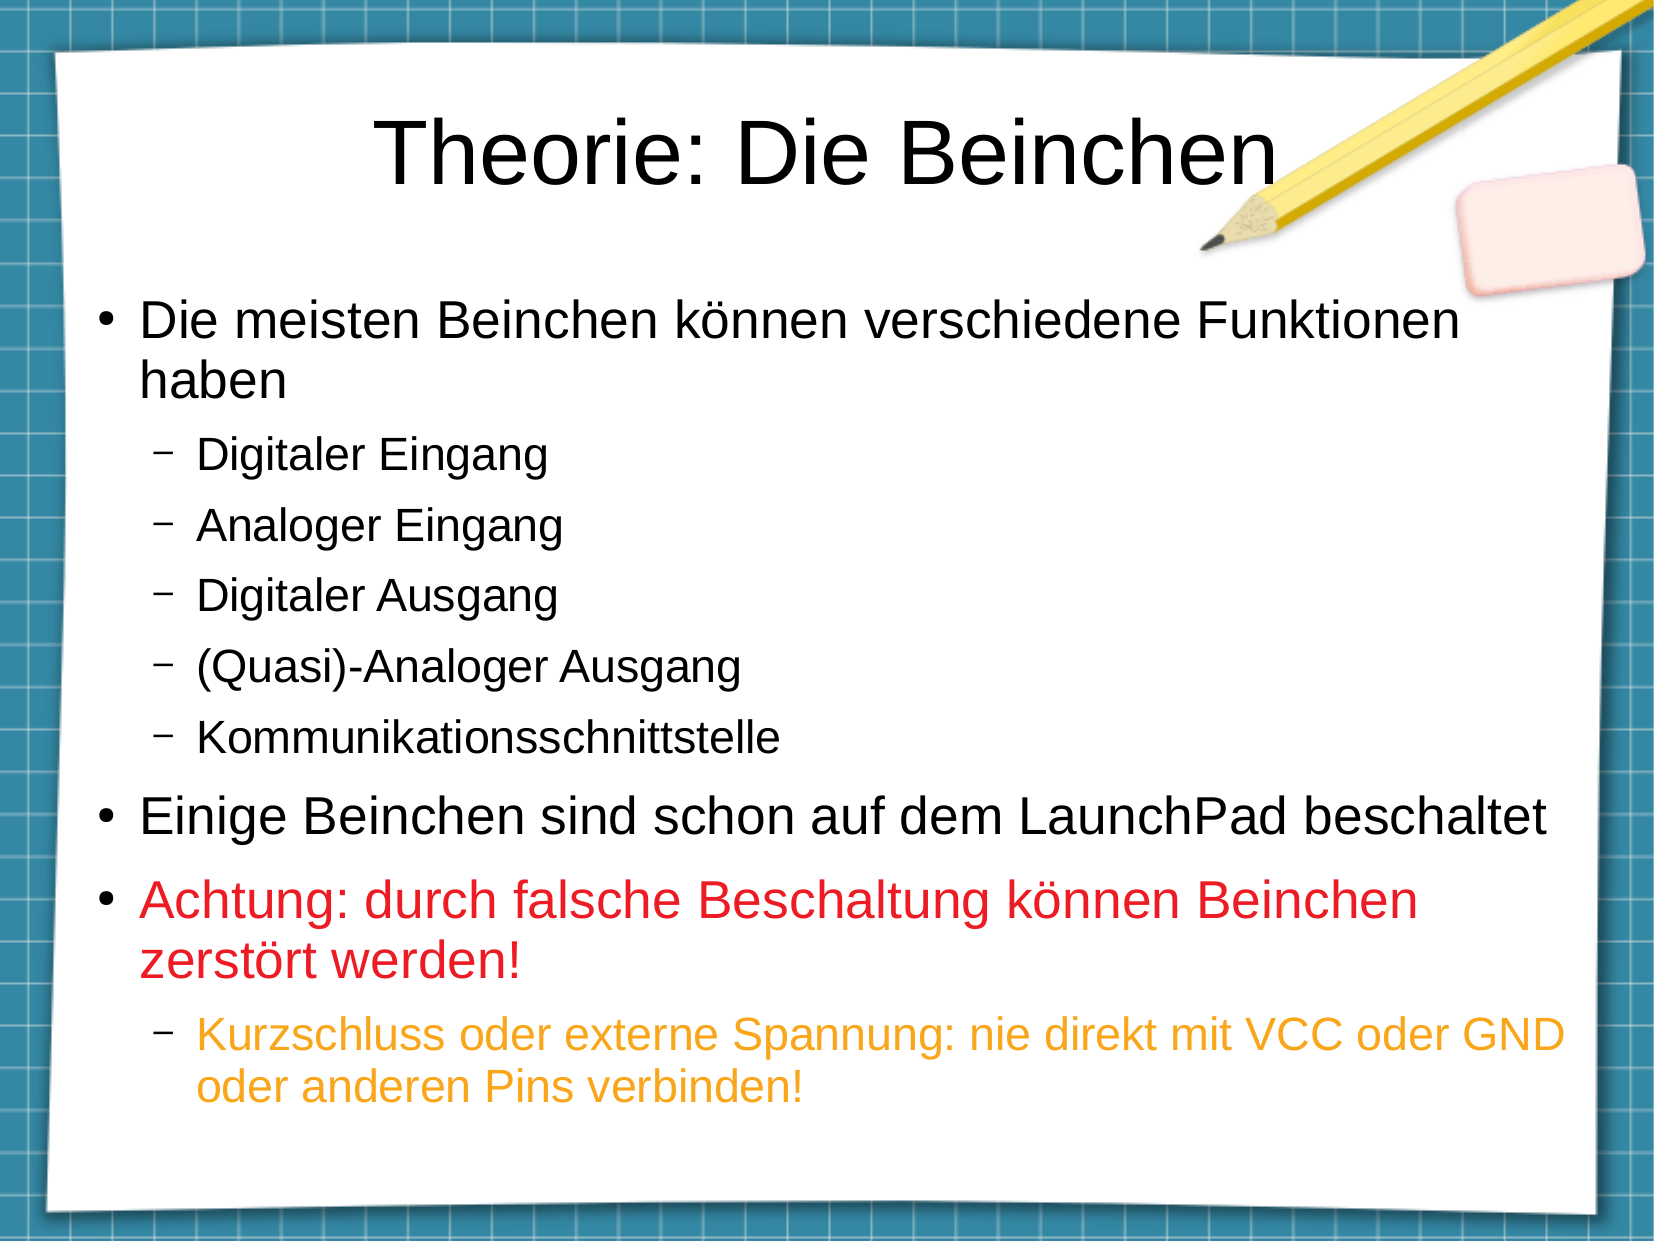

# Theorie: Die Beinchen
Die meisten Beinchen können verschiedene Funktionen haben
Digitaler Eingang
Analoger Eingang
Digitaler Ausgang
(Quasi)-Analoger Ausgang
Kommunikationsschnittstelle
Einige Beinchen sind schon auf dem LaunchPad beschaltet
Achtung: durch falsche Beschaltung können Beinchen zerstört werden!
Kurzschluss oder externe Spannung: nie direkt mit VCC oder GND oder anderen Pins verbinden!